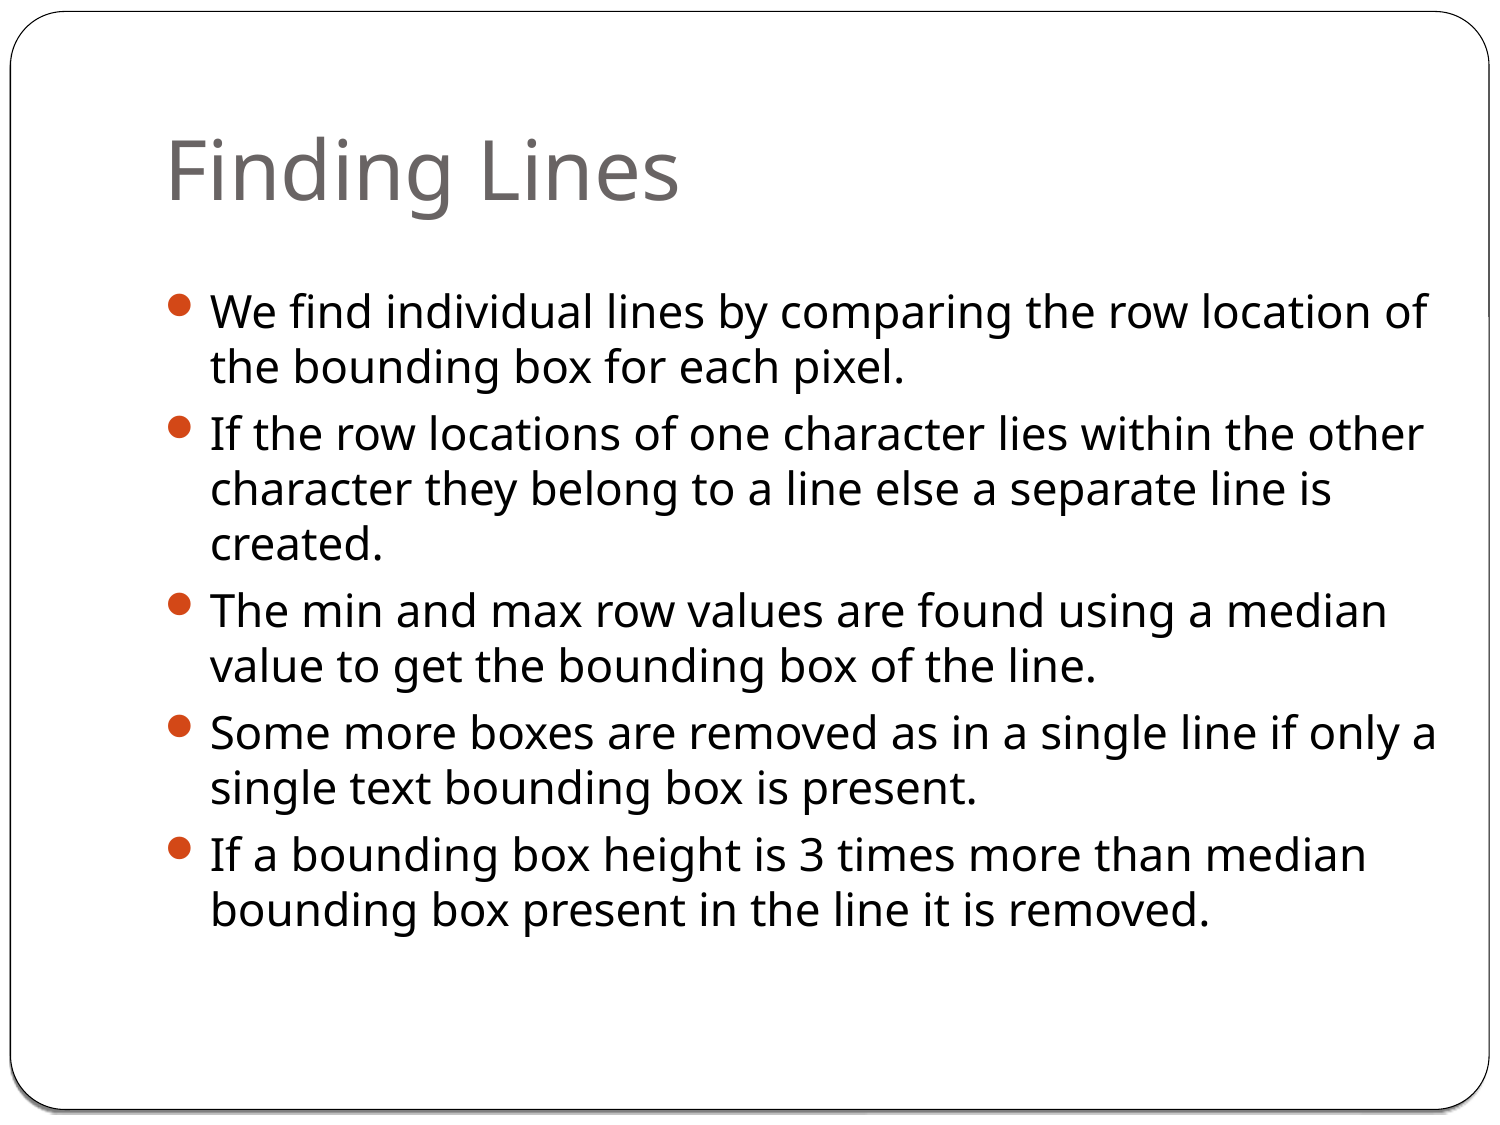

# Finding Lines
We find individual lines by comparing the row location of the bounding box for each pixel.
If the row locations of one character lies within the other character they belong to a line else a separate line is created.
The min and max row values are found using a median value to get the bounding box of the line.
Some more boxes are removed as in a single line if only a single text bounding box is present.
If a bounding box height is 3 times more than median bounding box present in the line it is removed.